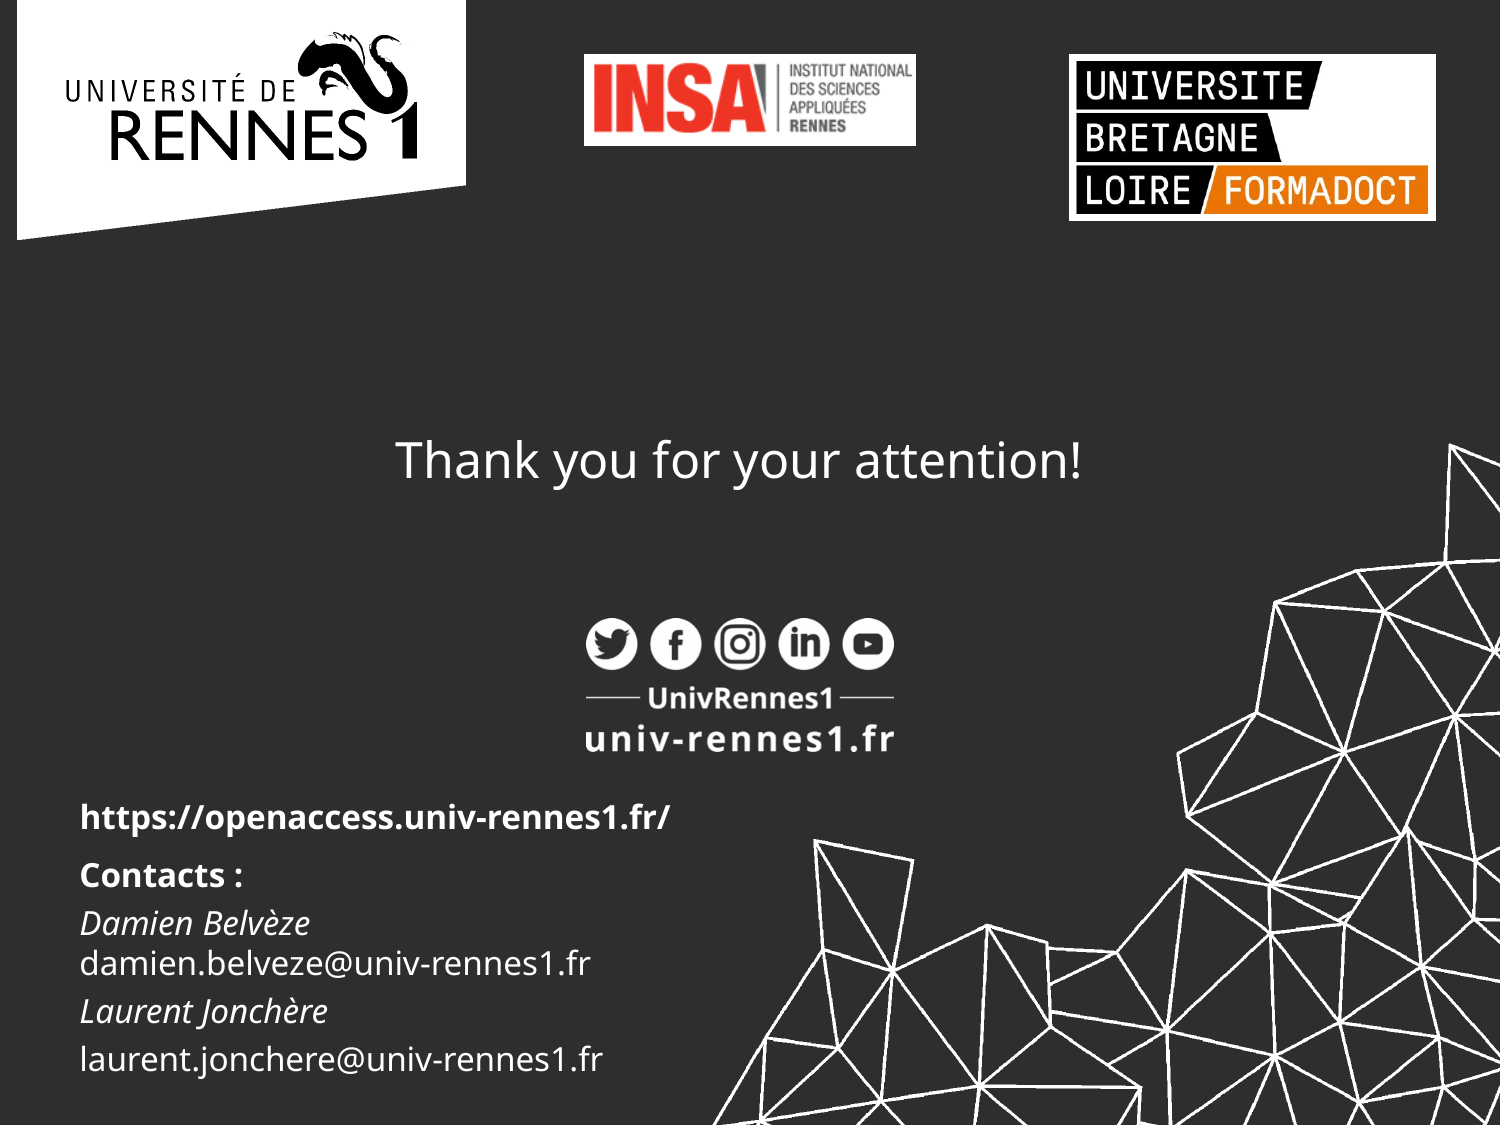

Thank you for your attention!
https://openaccess.univ-rennes1.fr/
Contacts :
Damien Belvèze
damien.belveze@univ-rennes1.fr
Laurent Jonchère
laurent.jonchere@univ-rennes1.fr